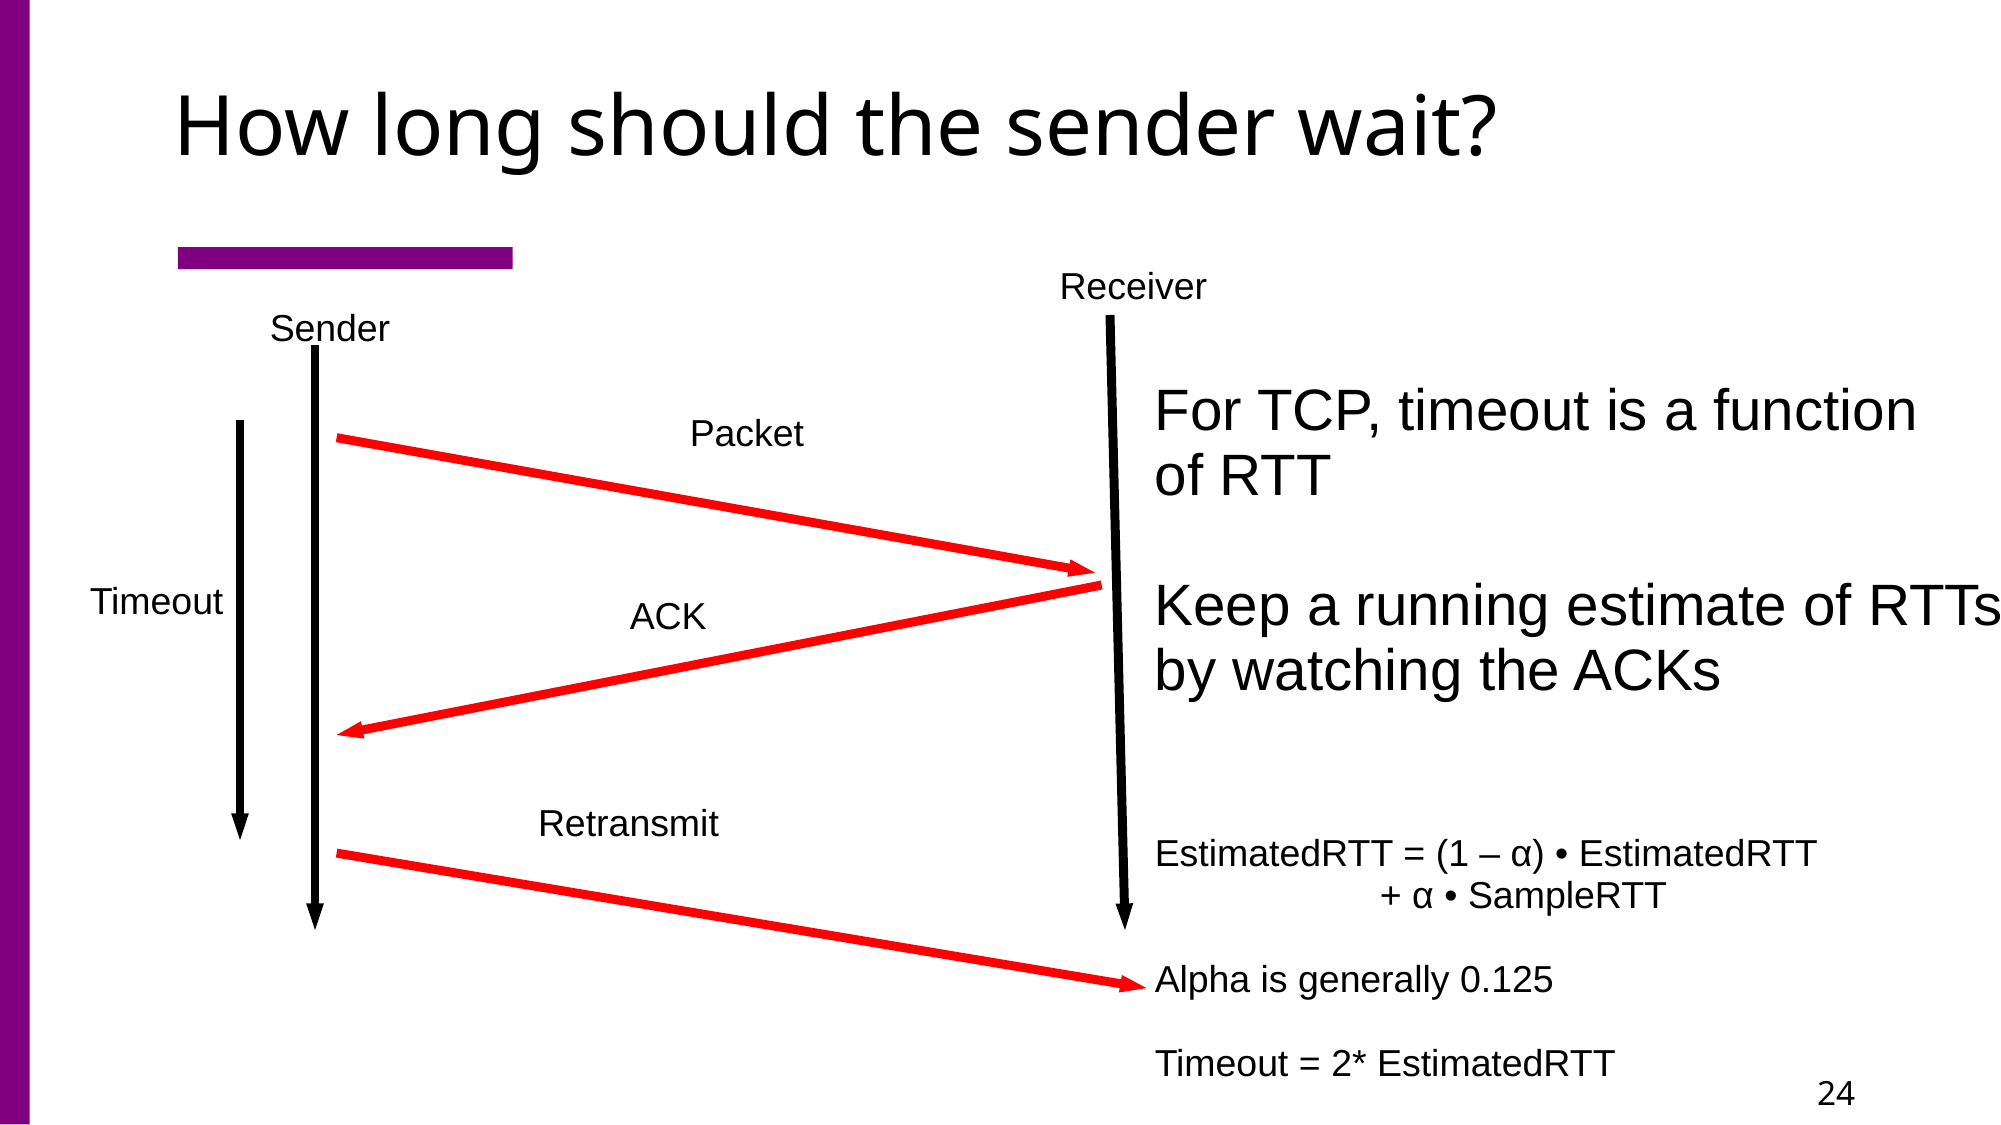

# How long should the sender wait?
Receiver
Sender
For TCP, timeout is a function
of RTT
Keep a running estimate of RTTs
by watching the ACKs
EstimatedRTT = (1 – α) • EstimatedRTT
			+ α • SampleRTT
Alpha is generally 0.125
Timeout = 2* EstimatedRTT
Packet
Timeout
ACK
Retransmit